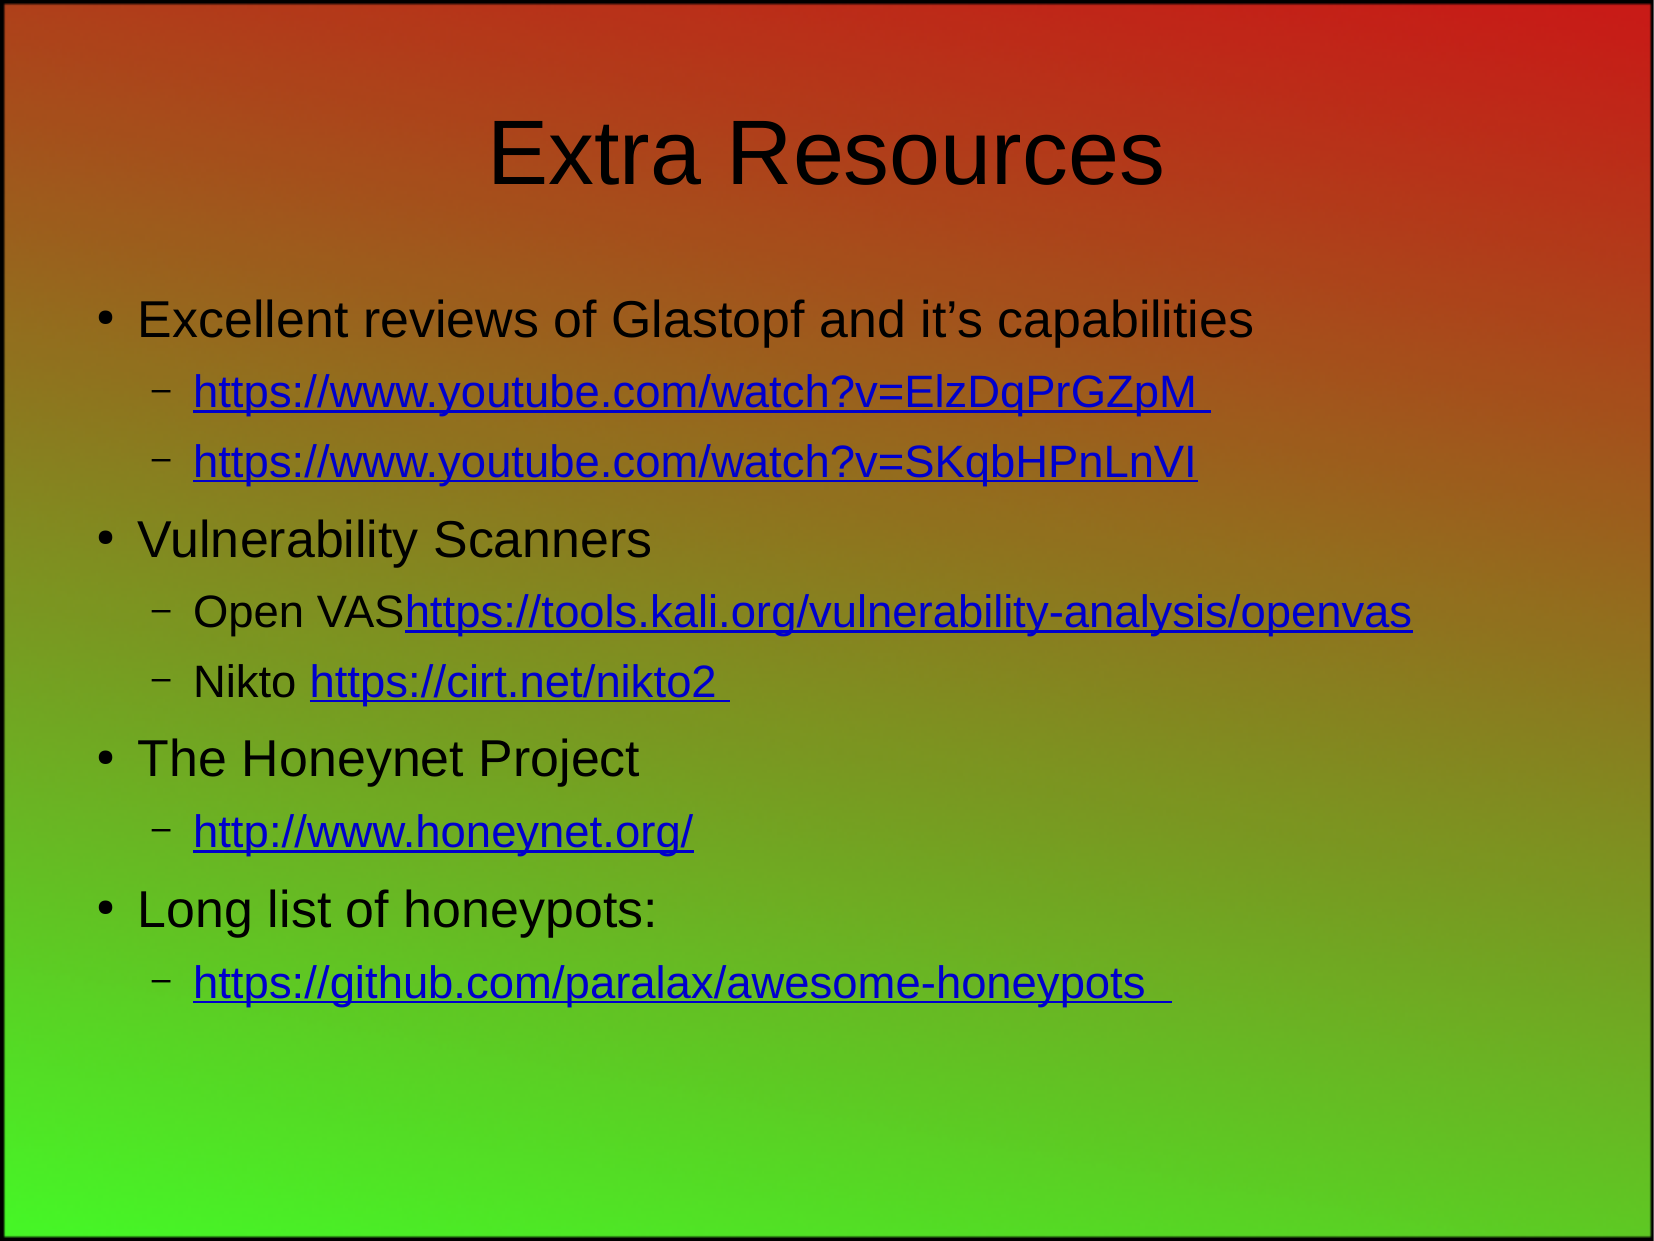

# Extra Resources
Excellent reviews of Glastopf and it’s capabilities
https://www.youtube.com/watch?v=ElzDqPrGZpM
https://www.youtube.com/watch?v=SKqbHPnLnVI
Vulnerability Scanners
Open VAShttps://tools.kali.org/vulnerability-analysis/openvas
Nikto https://cirt.net/nikto2
The Honeynet Project
http://www.honeynet.org/
Long list of honeypots:
https://github.com/paralax/awesome-honeypots